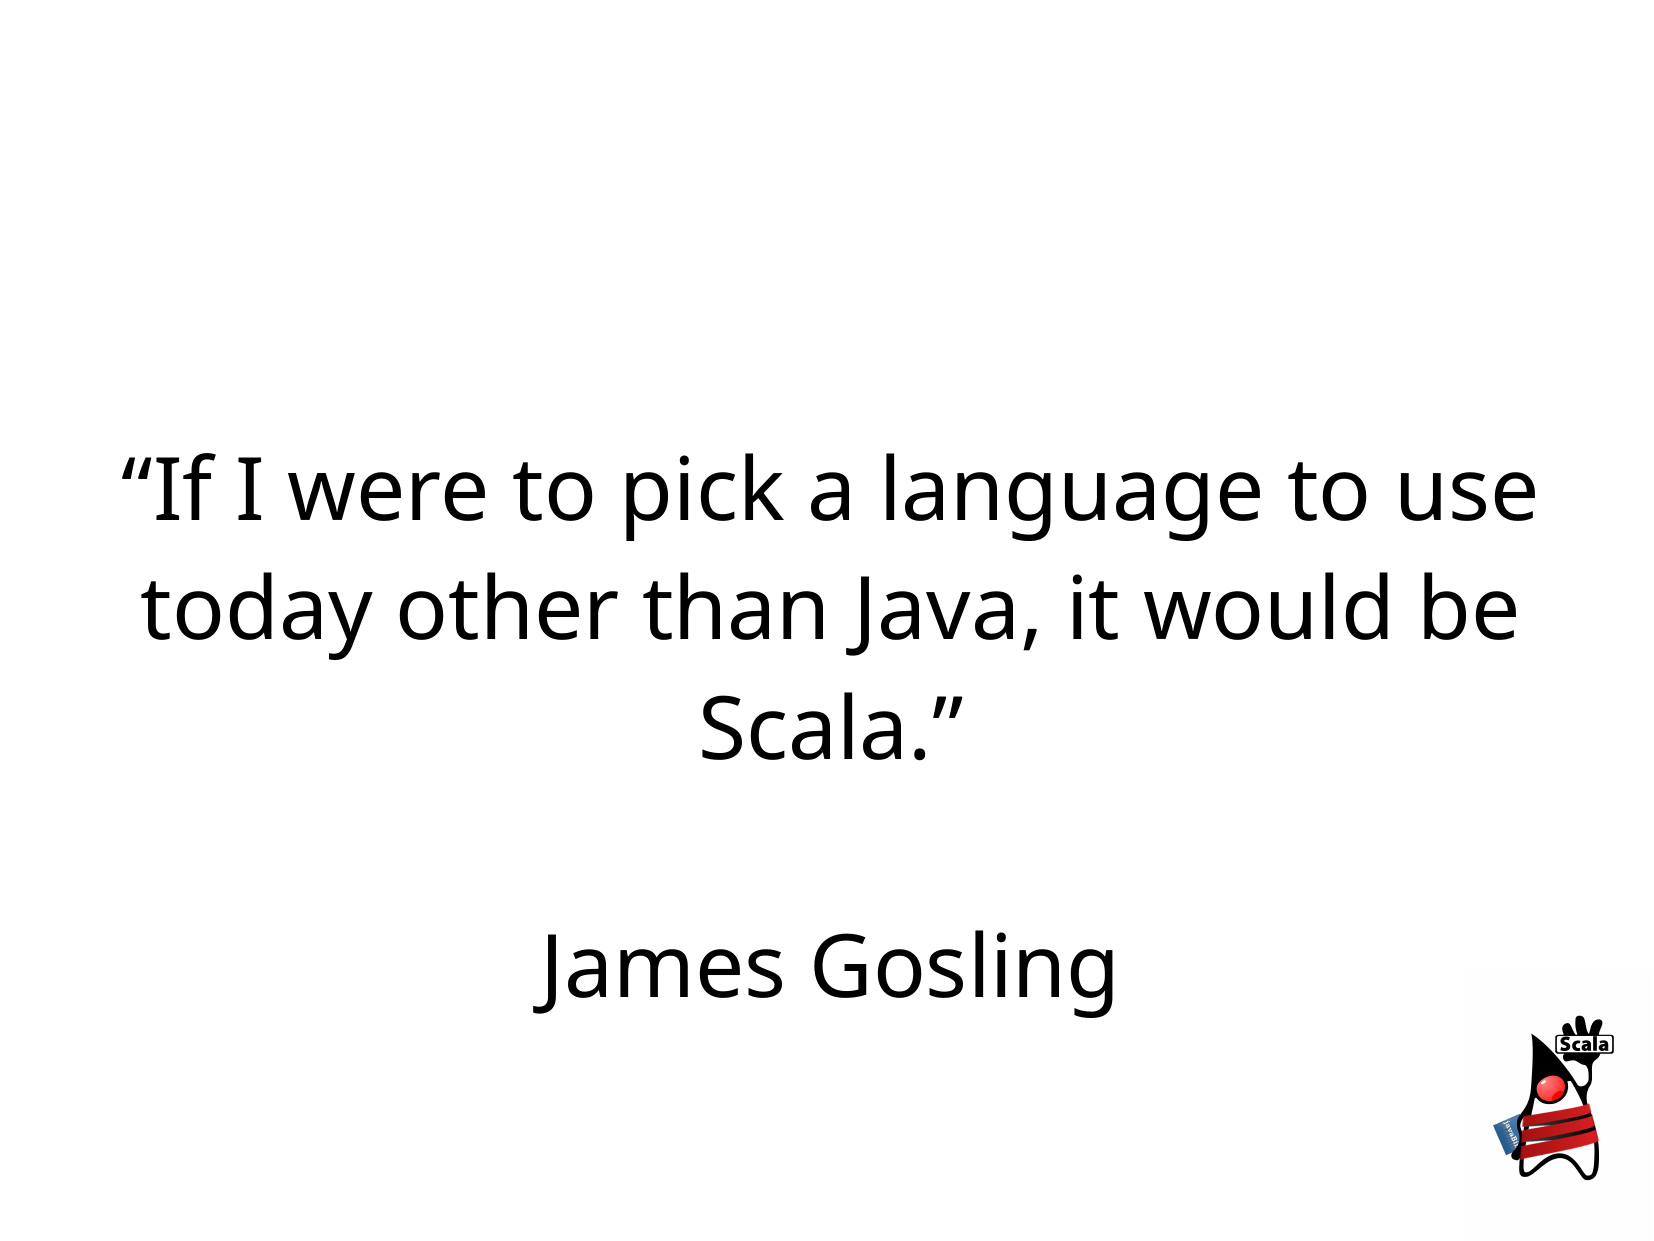

“If I were to pick a language to use today other than Java, it would be Scala.”
James Gosling